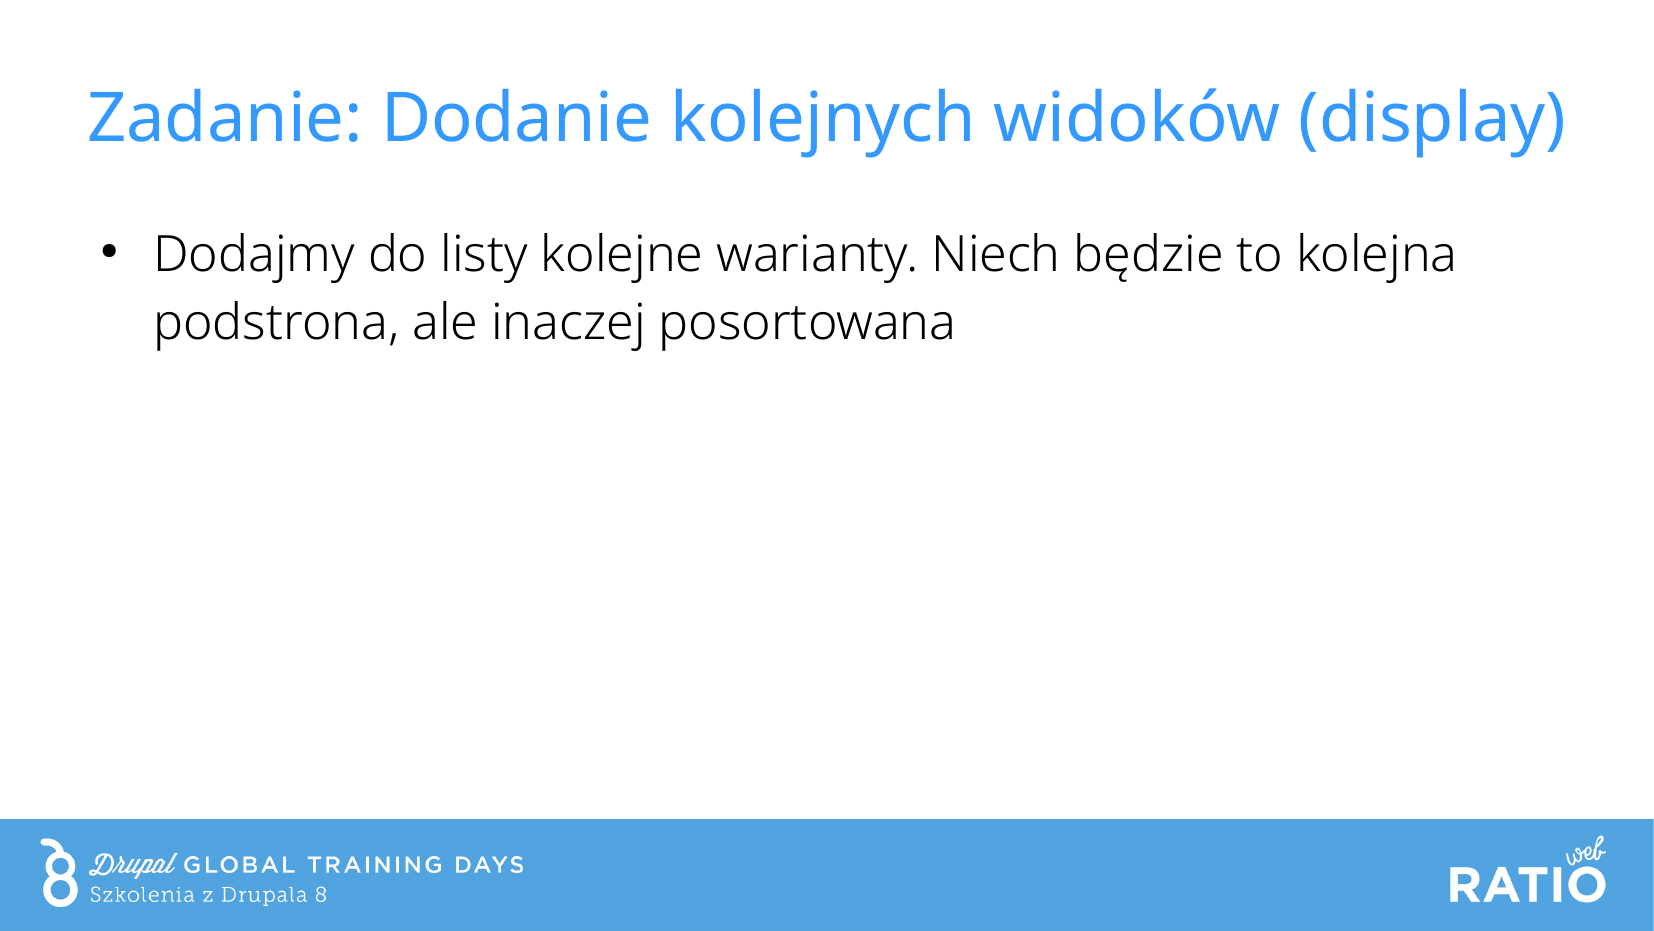

# Zadanie: Dodanie kolejnych widoków (display)
Dodajmy do listy kolejne warianty. Niech będzie to kolejna podstrona, ale inaczej posortowana